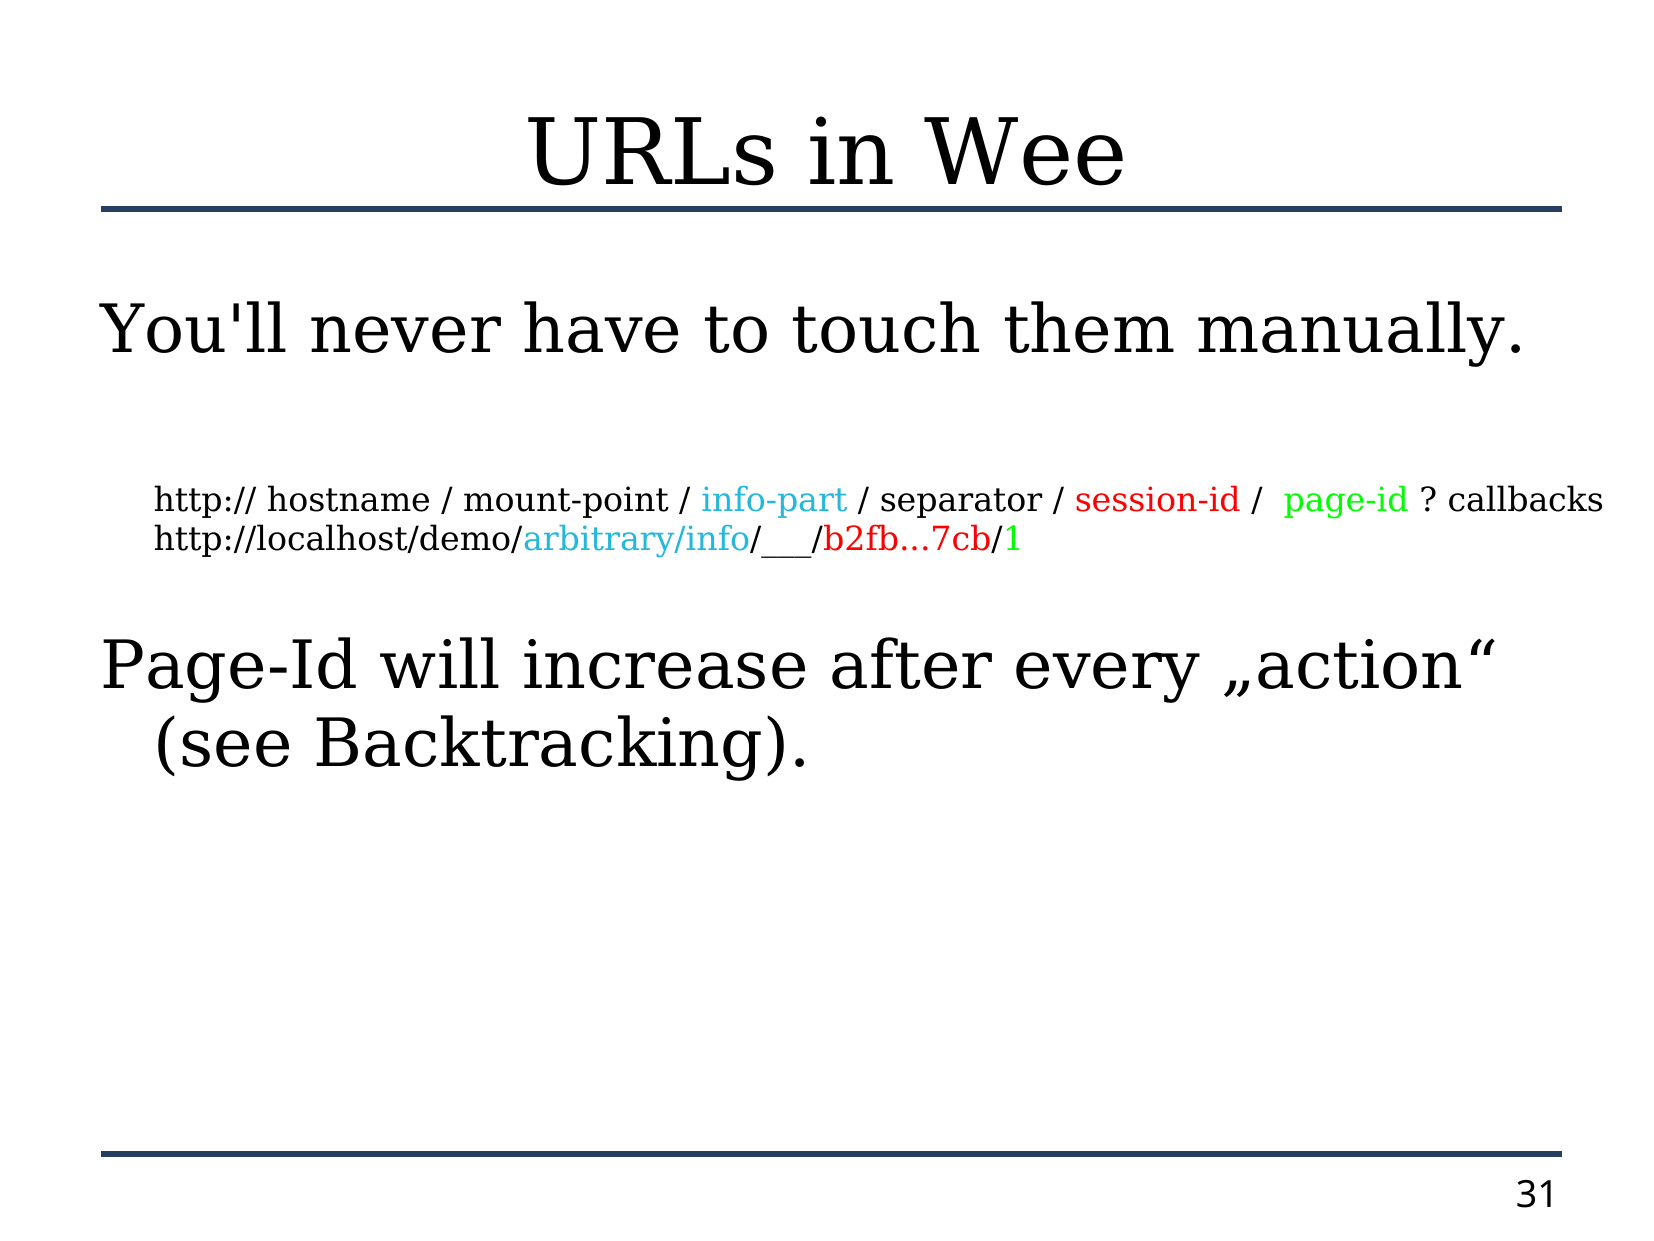

# URLs in Wee
You'll never have to touch them manually.
http:// hostname / mount-point / info-part / separator / session-id / page-id ? callbacks
http://localhost/demo/arbitrary/info/___/b2fb...7cb/1
Page-Id will increase after every „action“ (see Backtracking).